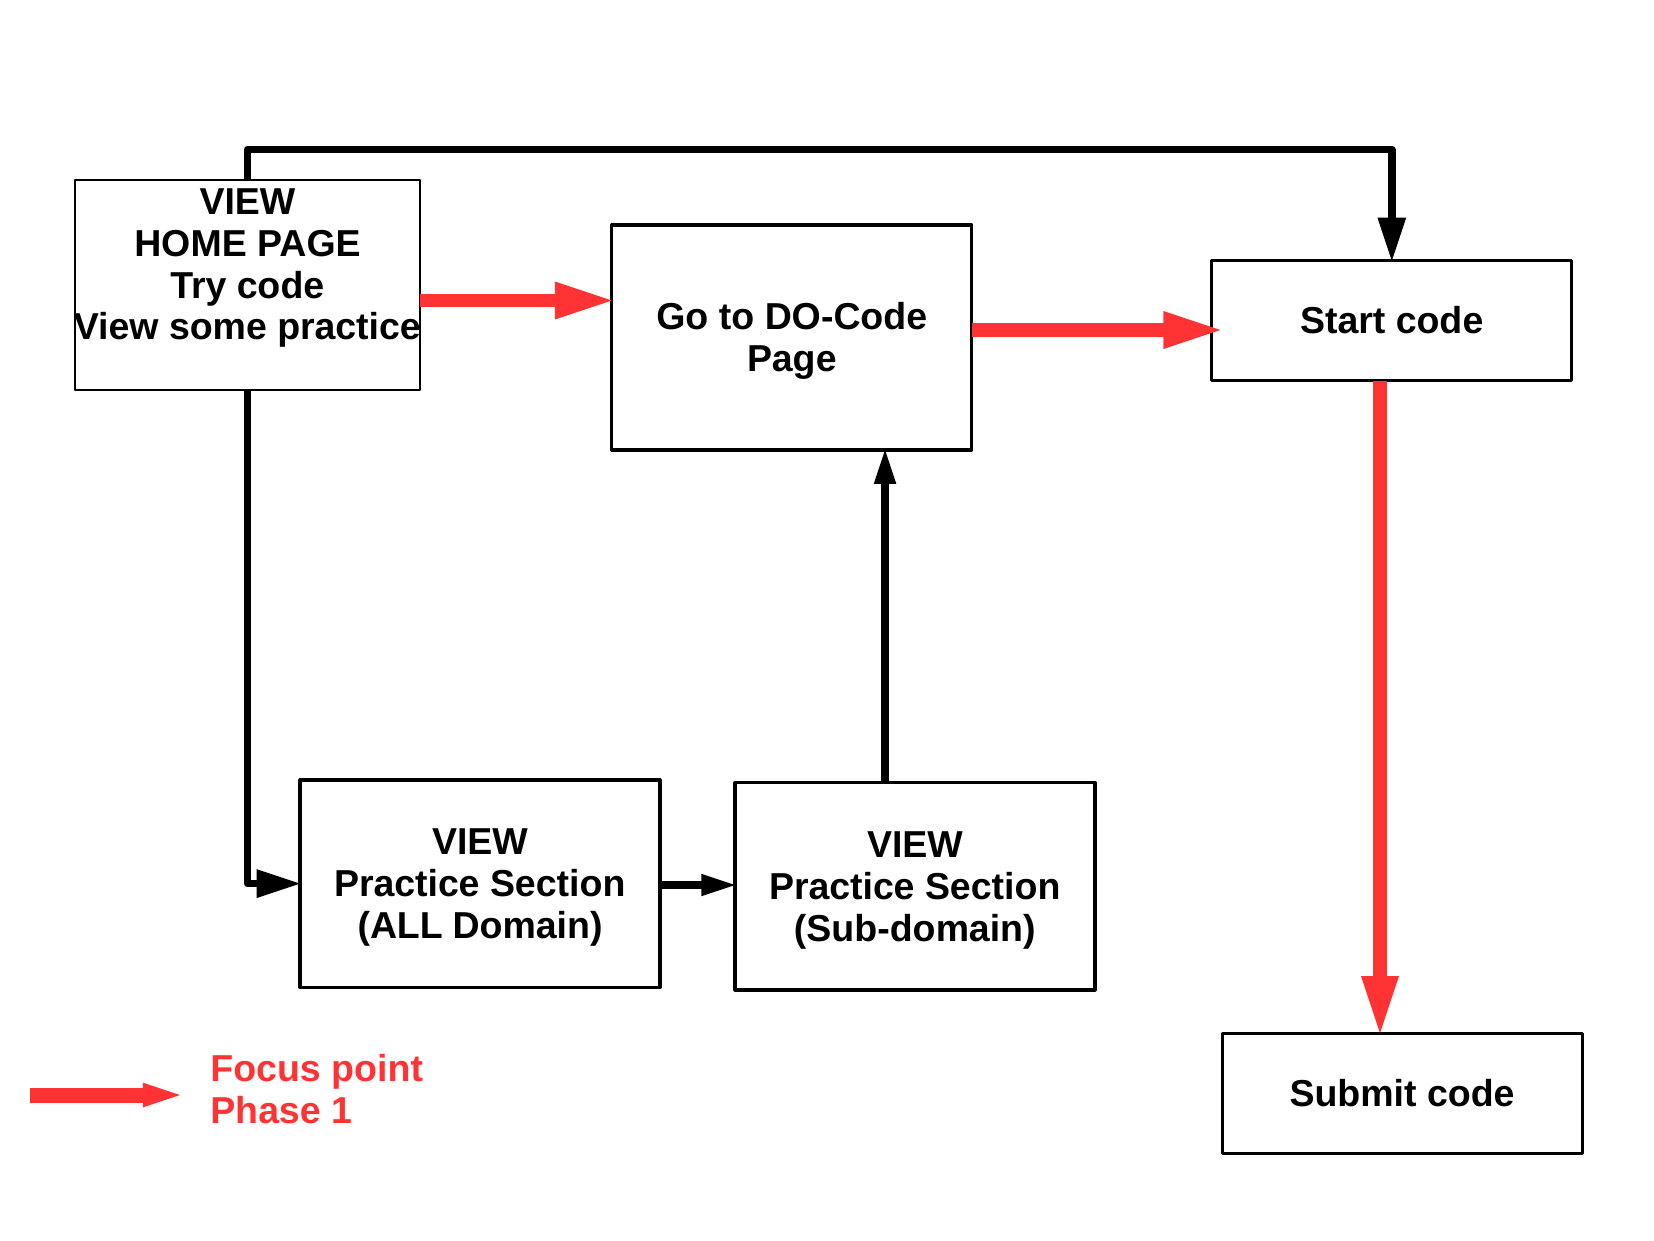

VIEW
HOME PAGE
Try code
View some practice
Go to DO-Code
Page
Start code
VIEW
Practice Section
(ALL Domain)
VIEW
Practice Section
(Sub-domain)
Submit code
Focus point
Phase 1